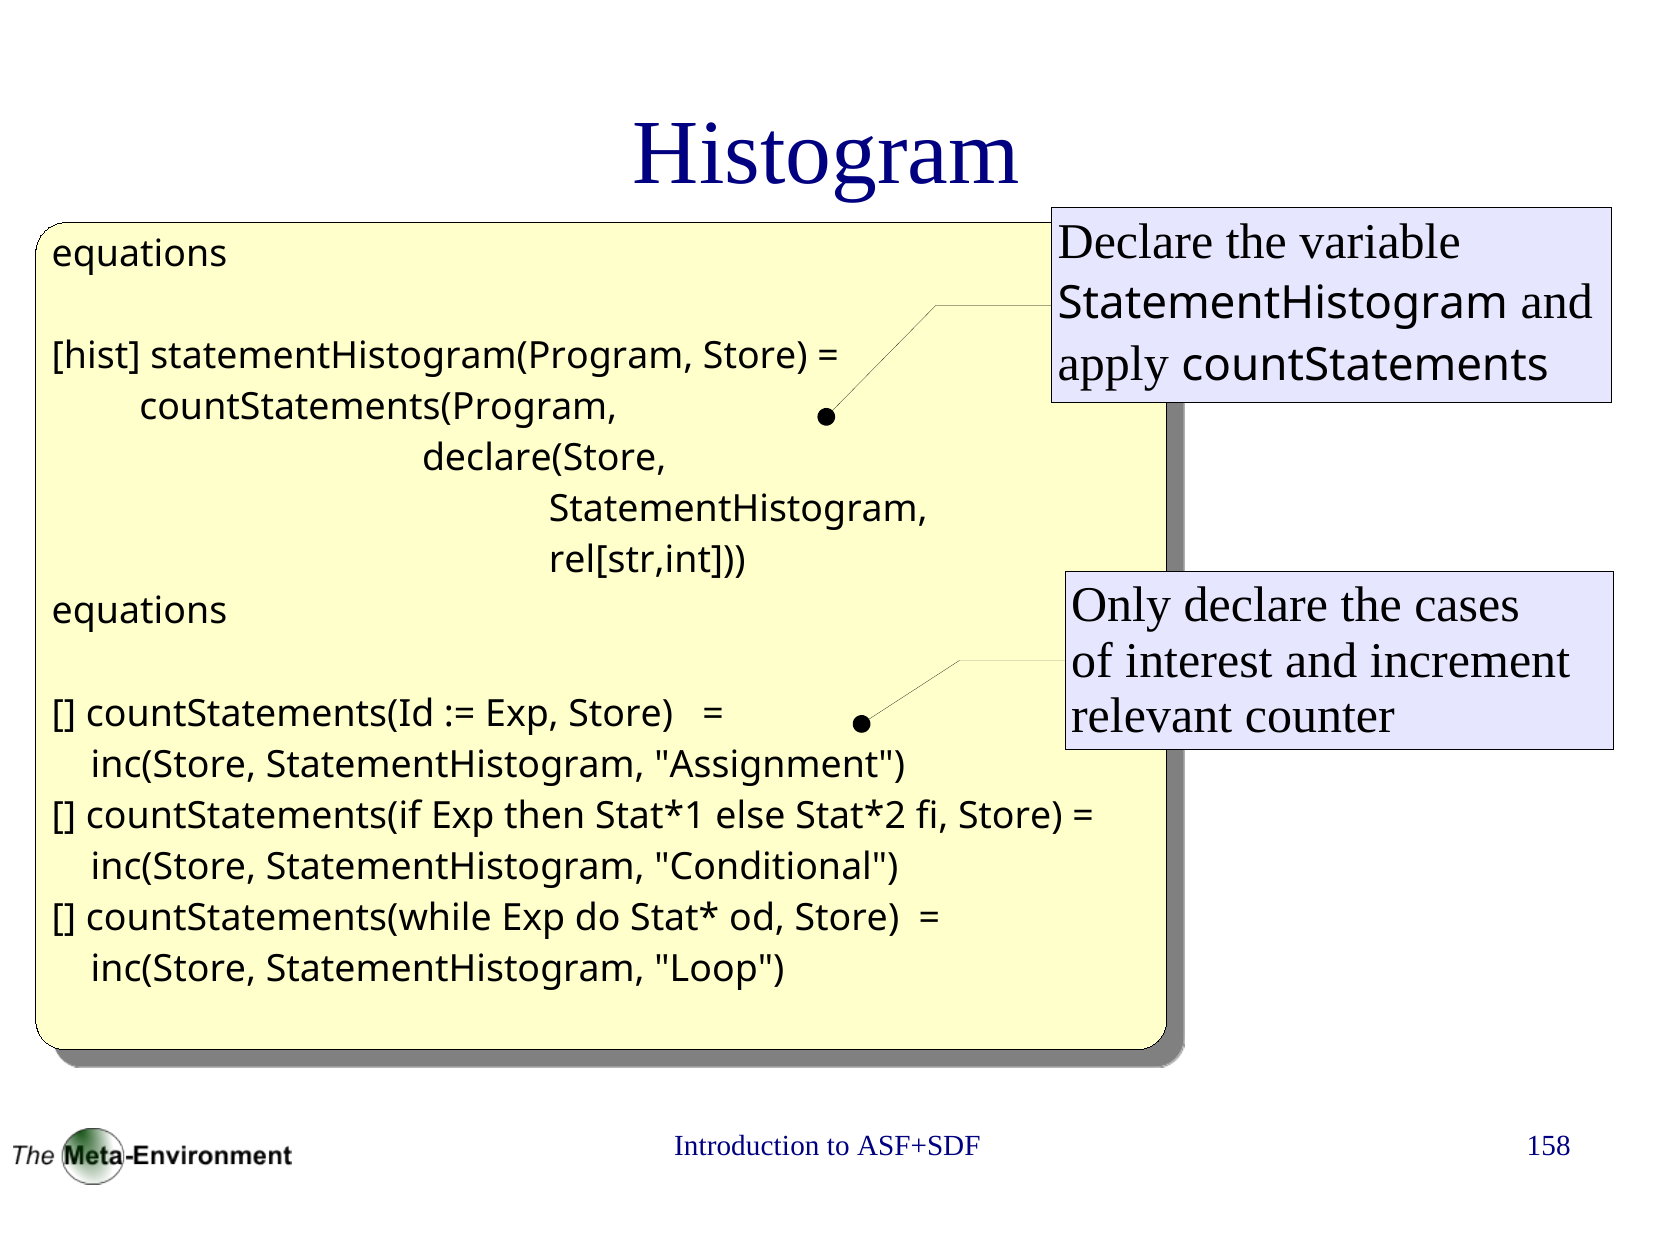

# Histogram
equations
[hist] statementHistogram(Program, Store) =
 countStatements(Program,
 declare(Store,
 StatementHistogram,
 rel[str,int]))
equations
[] countStatements(Id := Exp, Store) =
 inc(Store, StatementHistogram, "Assignment")
[] countStatements(if Exp then Stat*1 else Stat*2 fi, Store) =
 inc(Store, StatementHistogram, "Conditional")
[] countStatements(while Exp do Stat* od, Store) =
 inc(Store, StatementHistogram, "Loop")
158